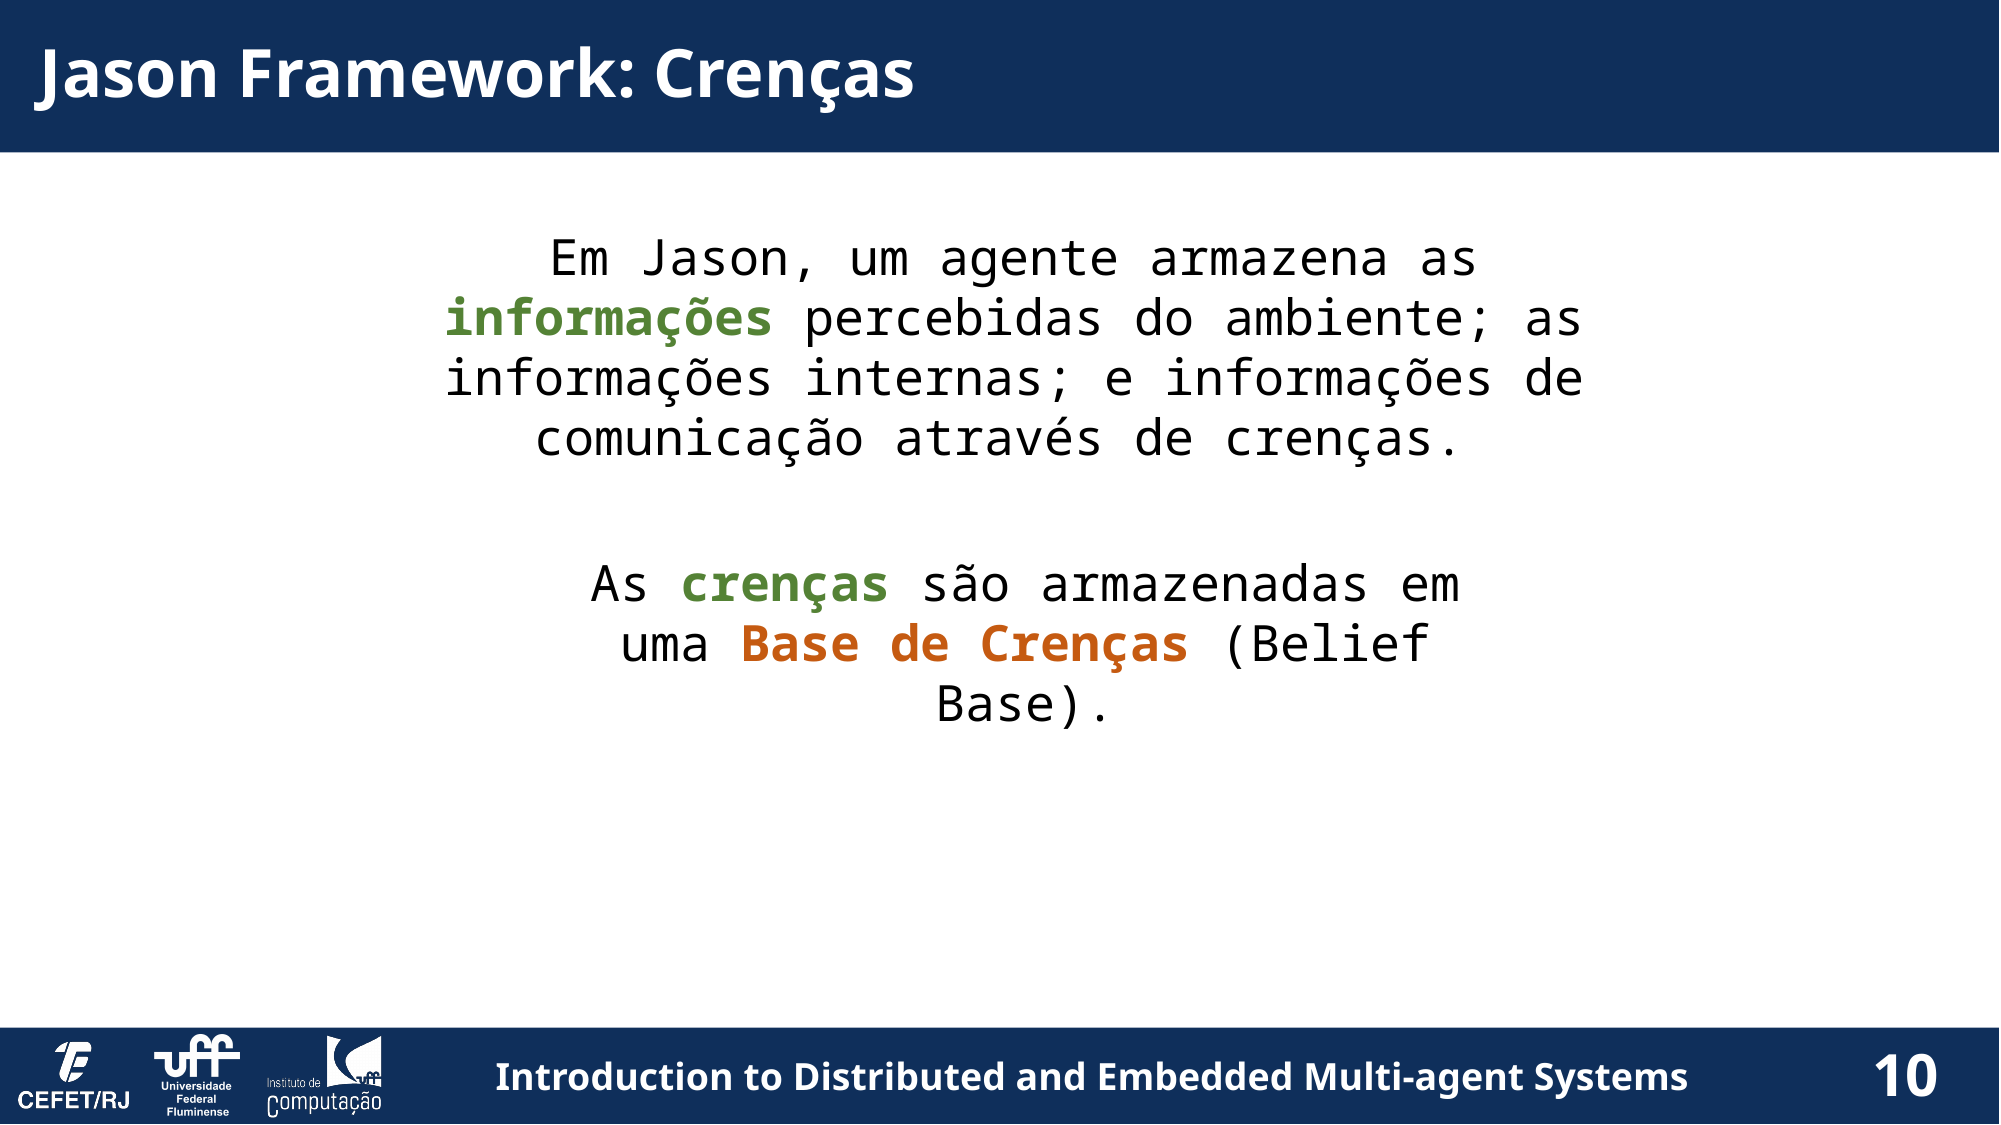

Jason Framework: Crenças
Em Jason, um agente armazena as informações percebidas do ambiente; as informações internas; e informações de comunicação através de crenças.
As crenças são armazenadas em uma Base de Crenças (Belief Base).